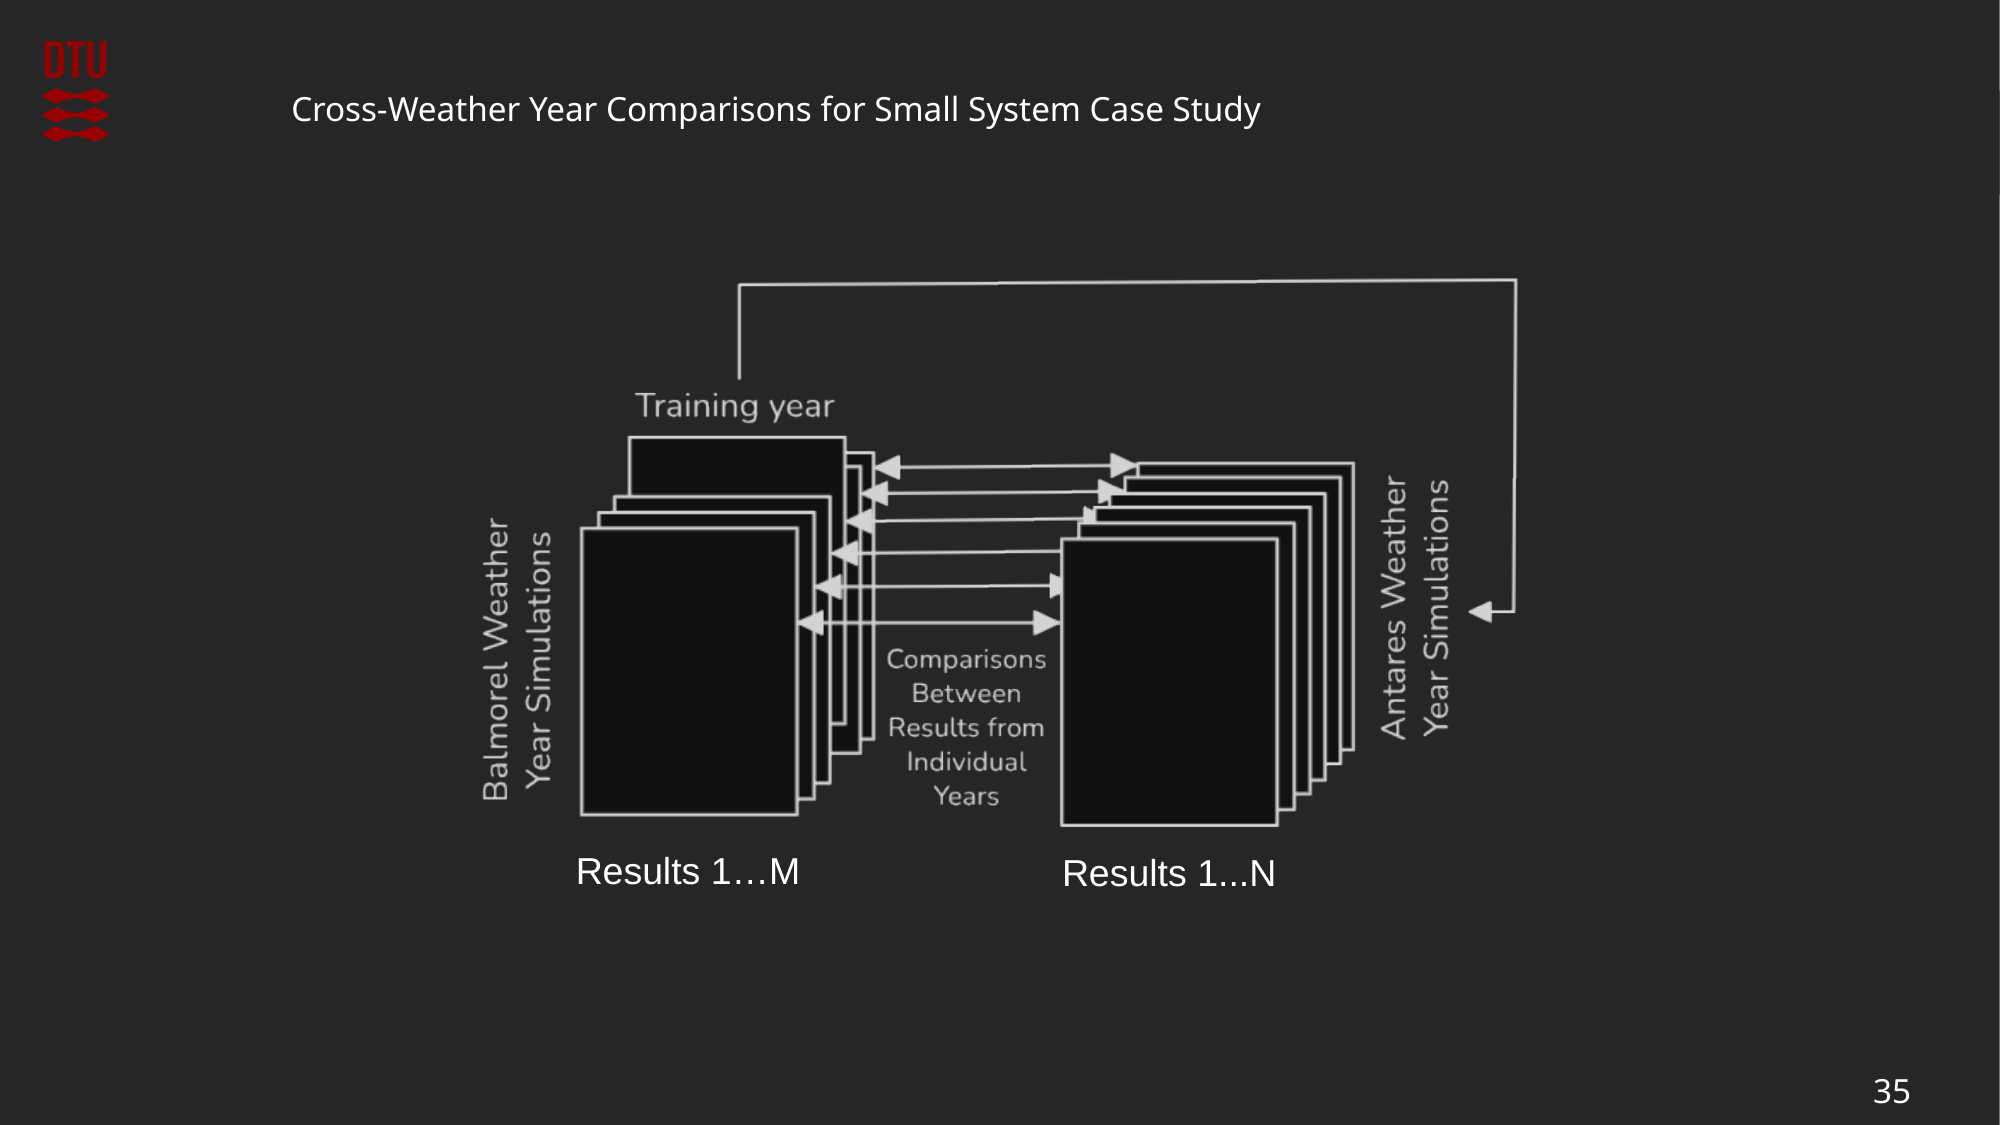

# Cross-Weather Year Comparisons for Small System Case Study
Results 1…M
Results 1...N